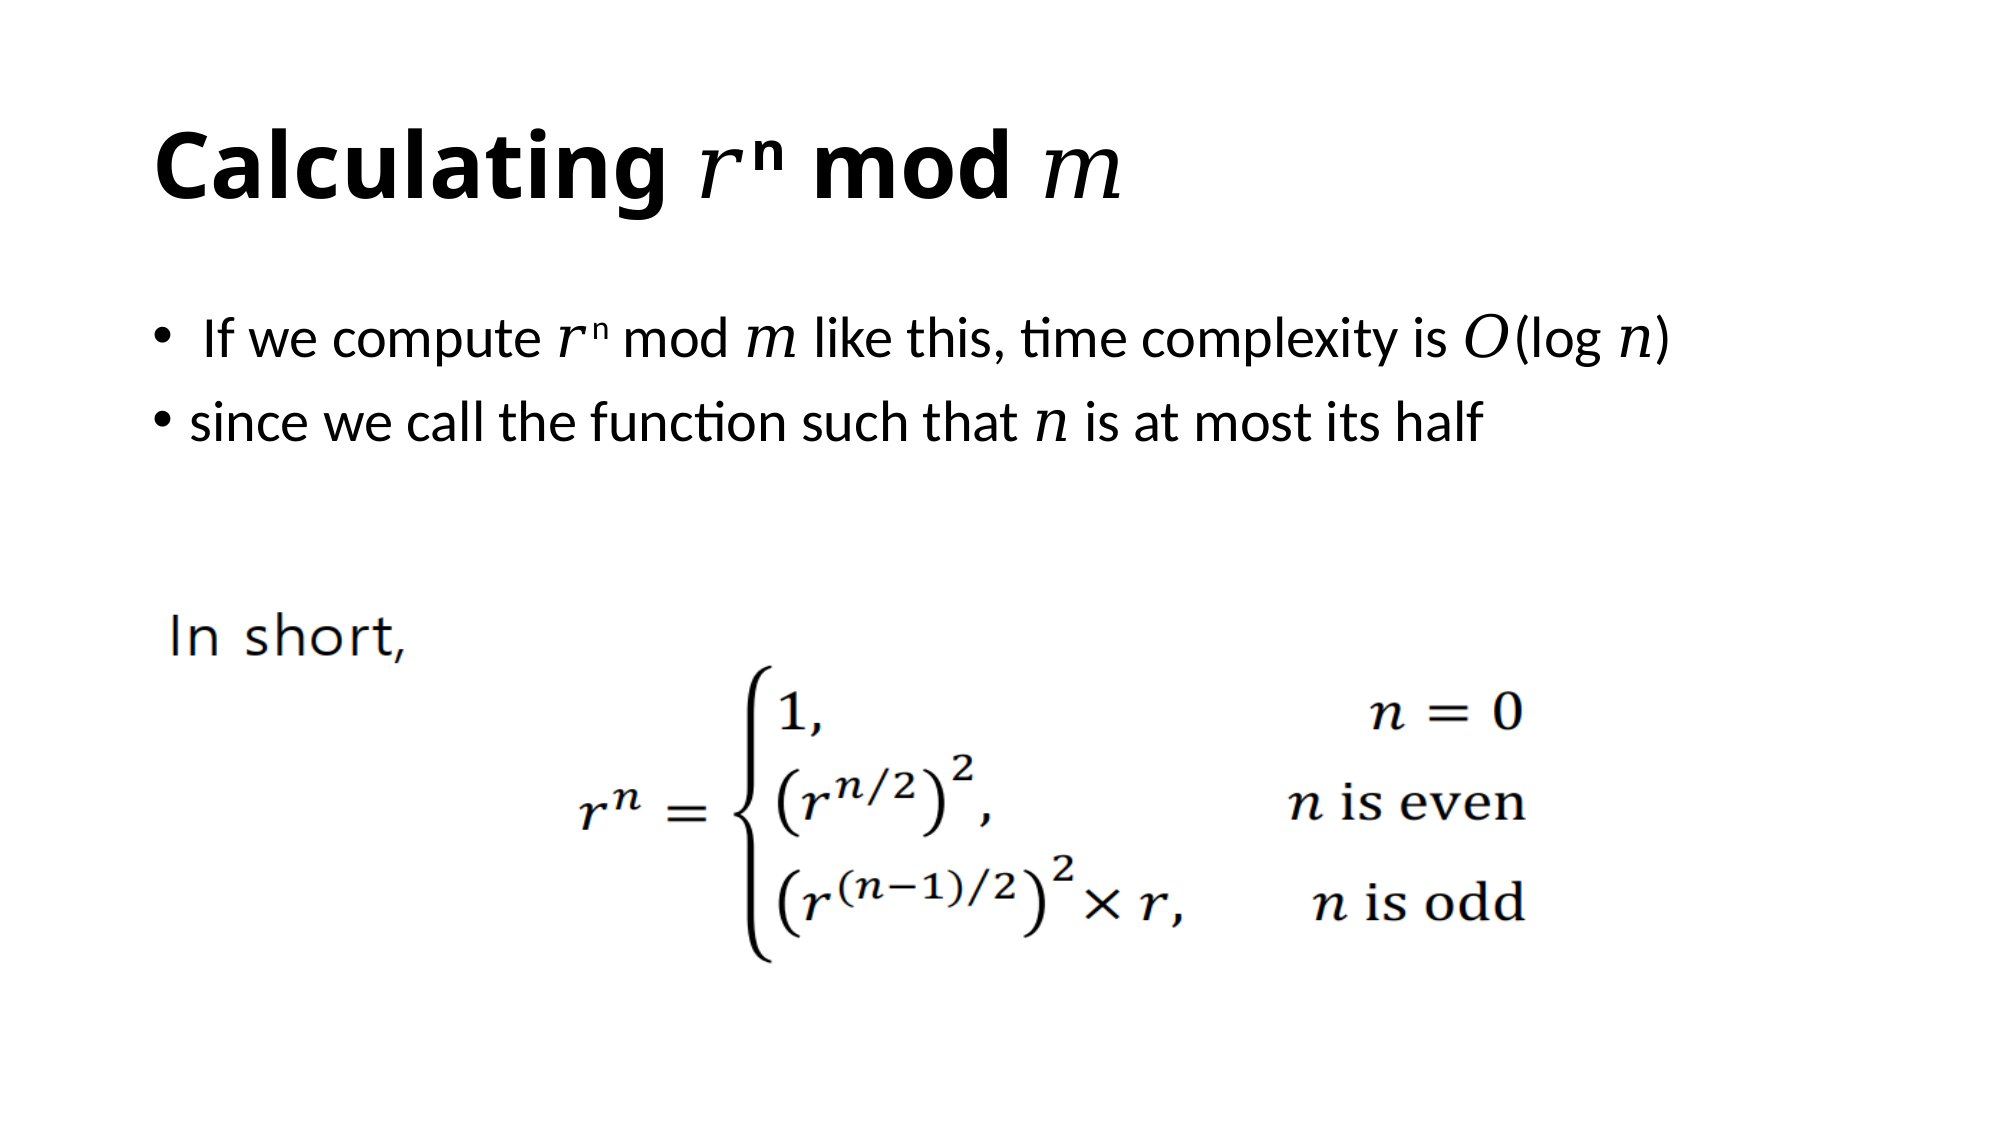

Calculating 𝑟n mod 𝑚
 If we compute 𝑟n mod 𝑚 like this, time complexity is 𝑂(log 𝑛)
since we call the function such that 𝑛 is at most its half